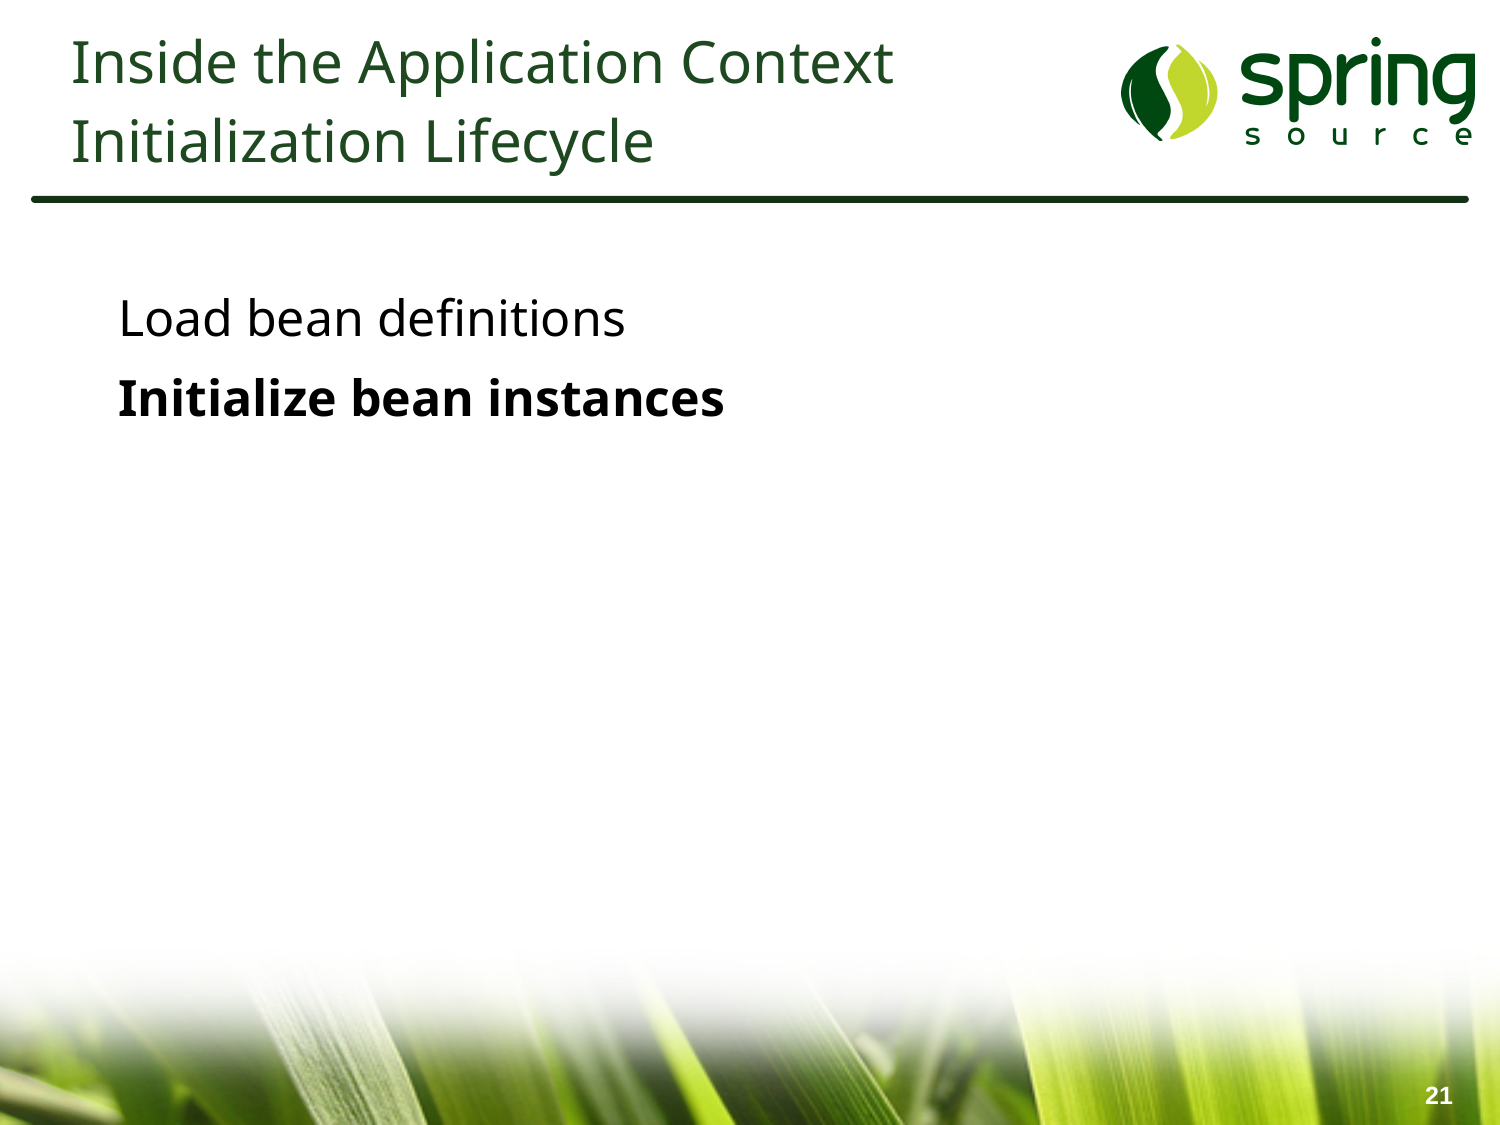

# Inside the Application Context Initialization Lifecycle
Load bean definitions
Initialize bean instances